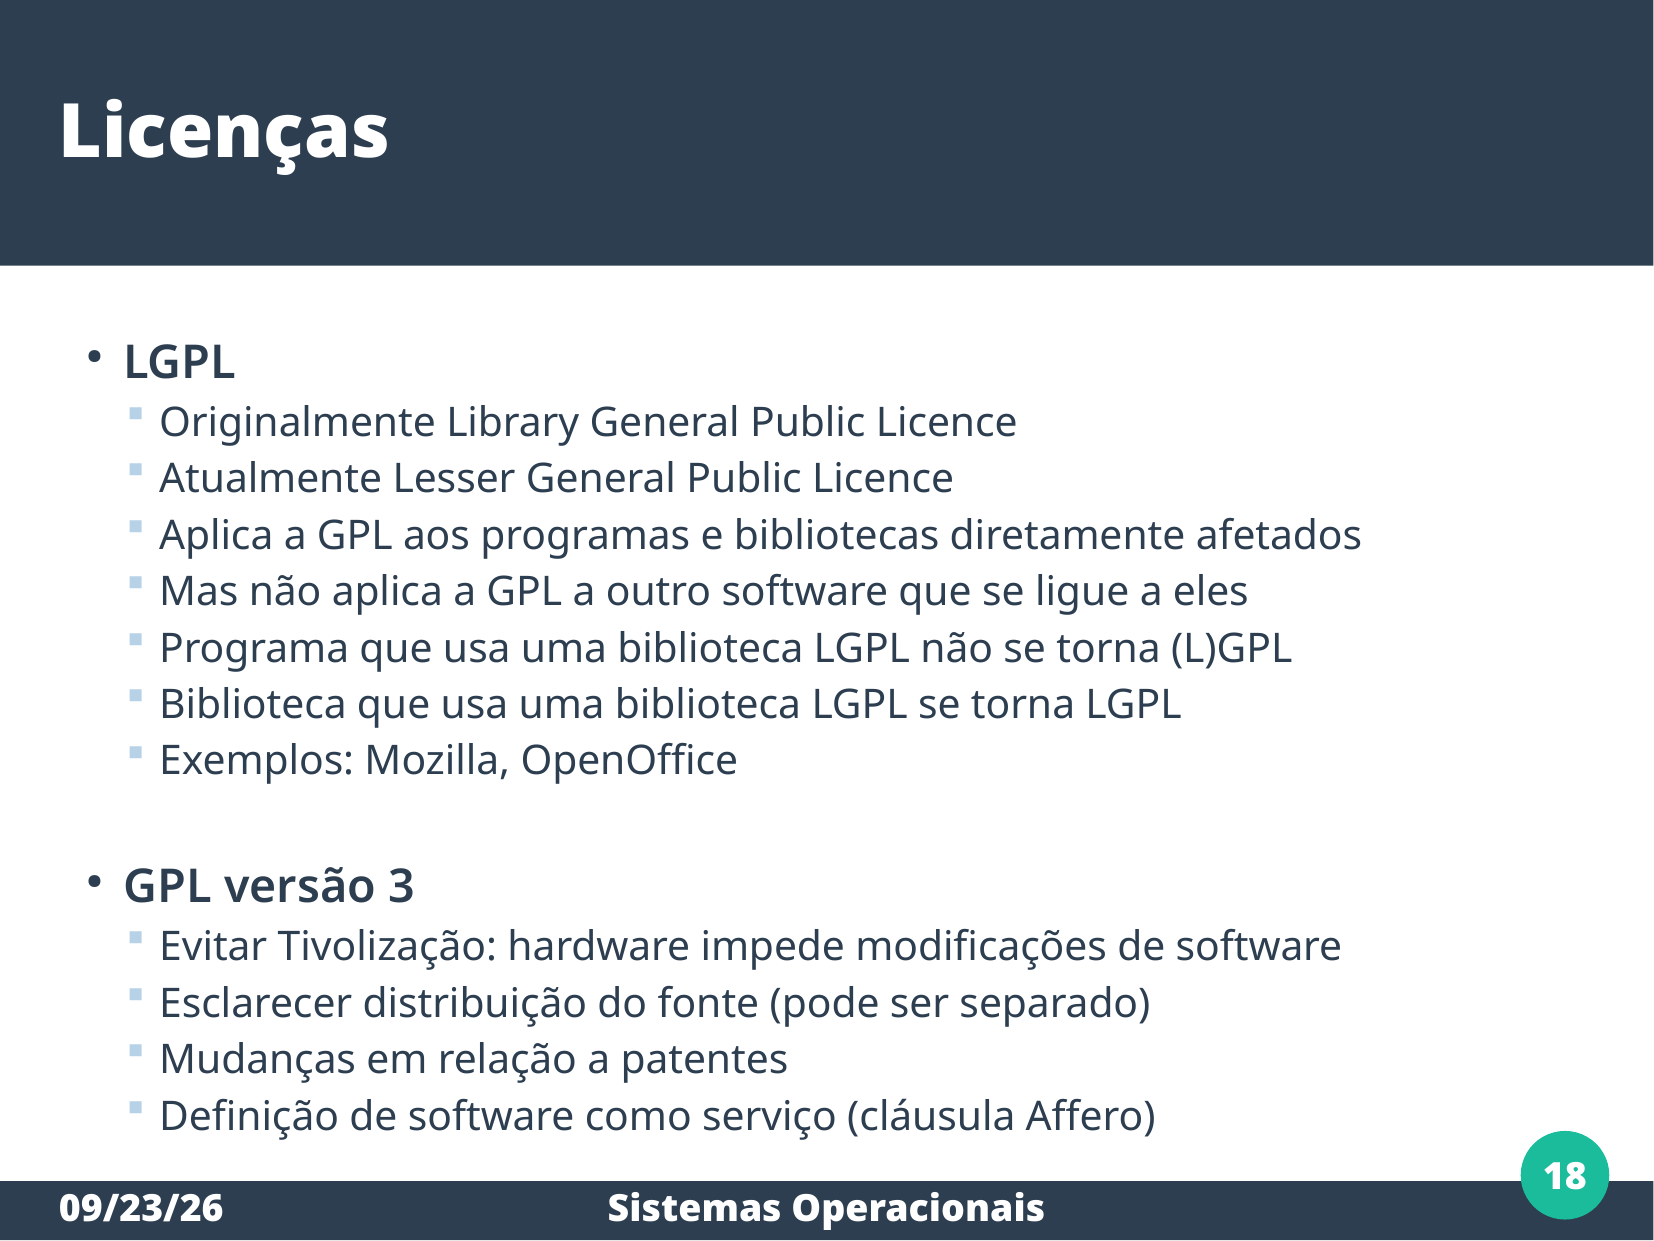

# Licenças
LGPL
Originalmente Library General Public Licence
Atualmente Lesser General Public Licence
Aplica a GPL aos programas e bibliotecas diretamente afetados
Mas não aplica a GPL a outro software que se ligue a eles
Programa que usa uma biblioteca LGPL não se torna (L)GPL
Biblioteca que usa uma biblioteca LGPL se torna LGPL
Exemplos: Mozilla, OpenOffice
GPL versão 3
Evitar Tivolização: hardware impede modificações de software
Esclarecer distribuição do fonte (pode ser separado)
Mudanças em relação a patentes
Definição de software como serviço (cláusula Affero)
18
Sistemas Operacionais